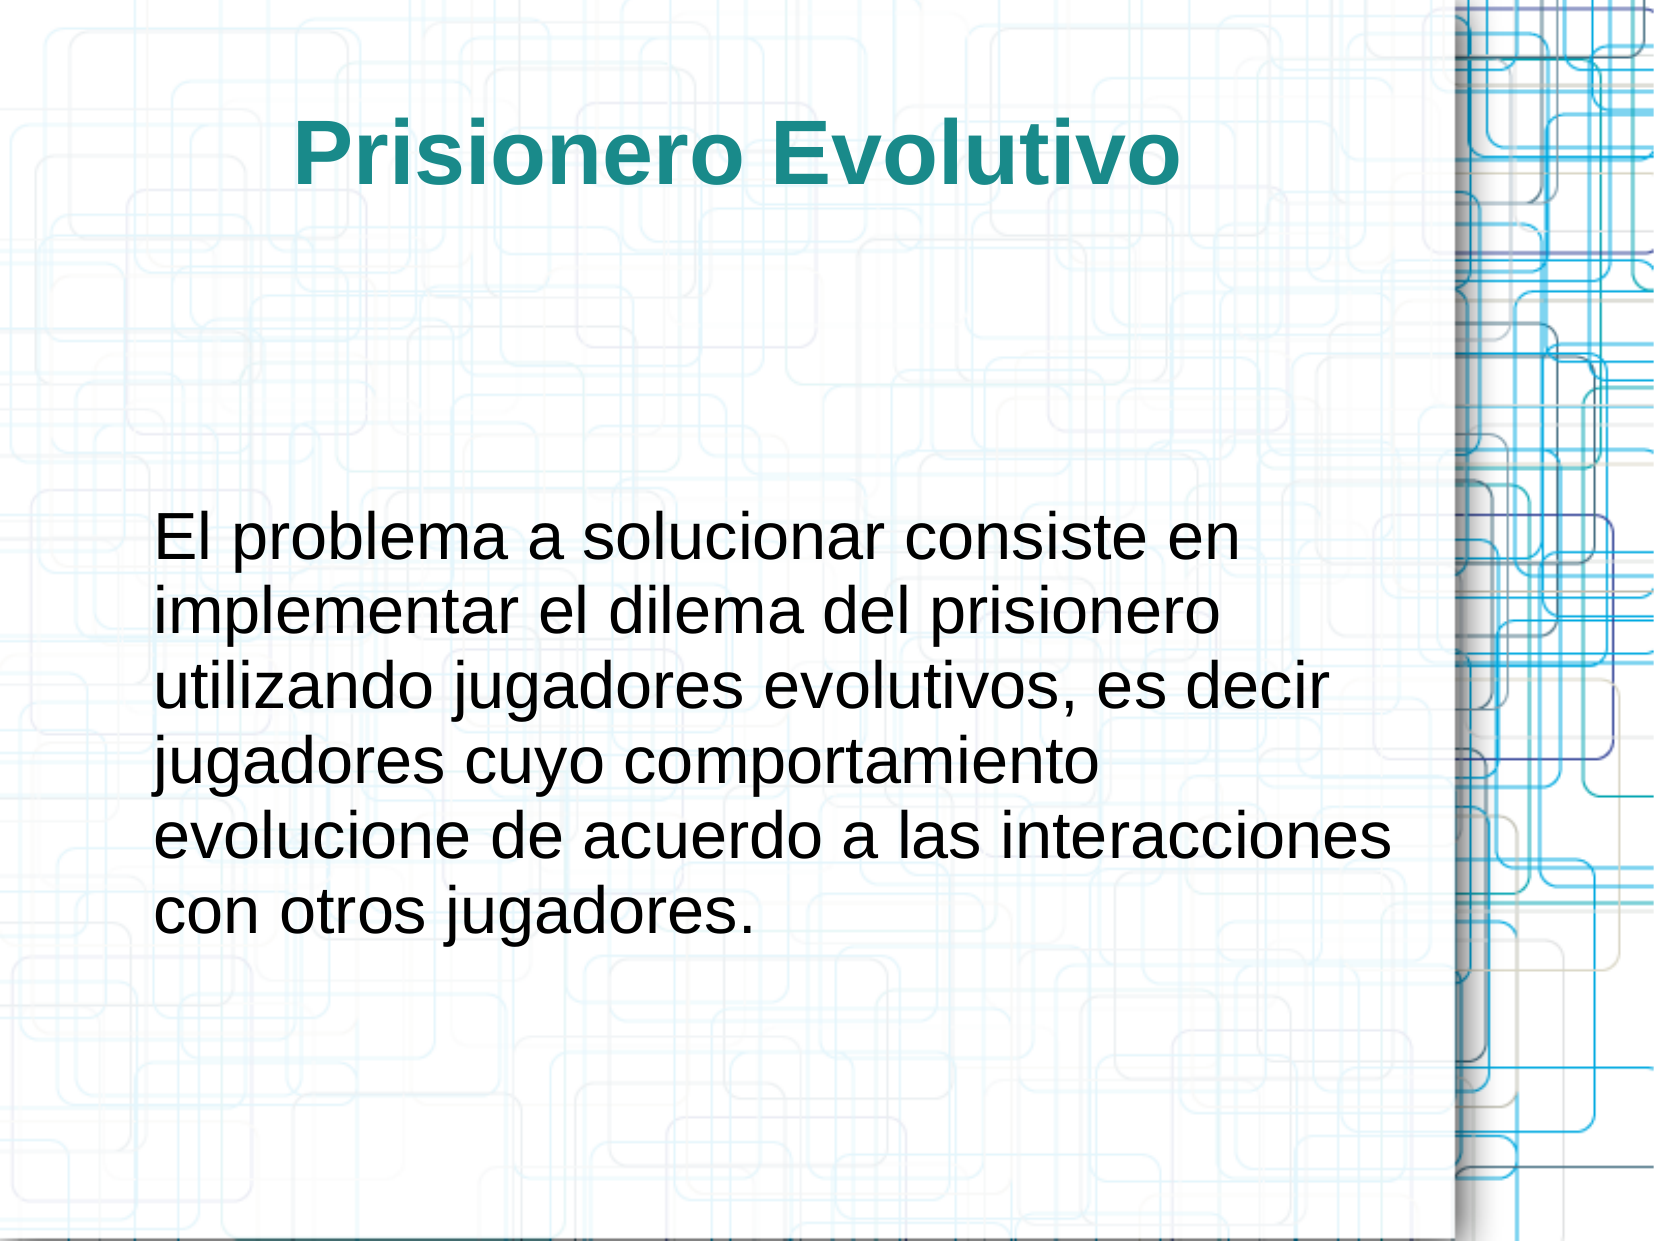

# Prisionero Evolutivo
El problema a solucionar consiste en implementar el dilema del prisionero utilizando jugadores evolutivos, es decir jugadores cuyo comportamiento evolucione de acuerdo a las interacciones con otros jugadores.